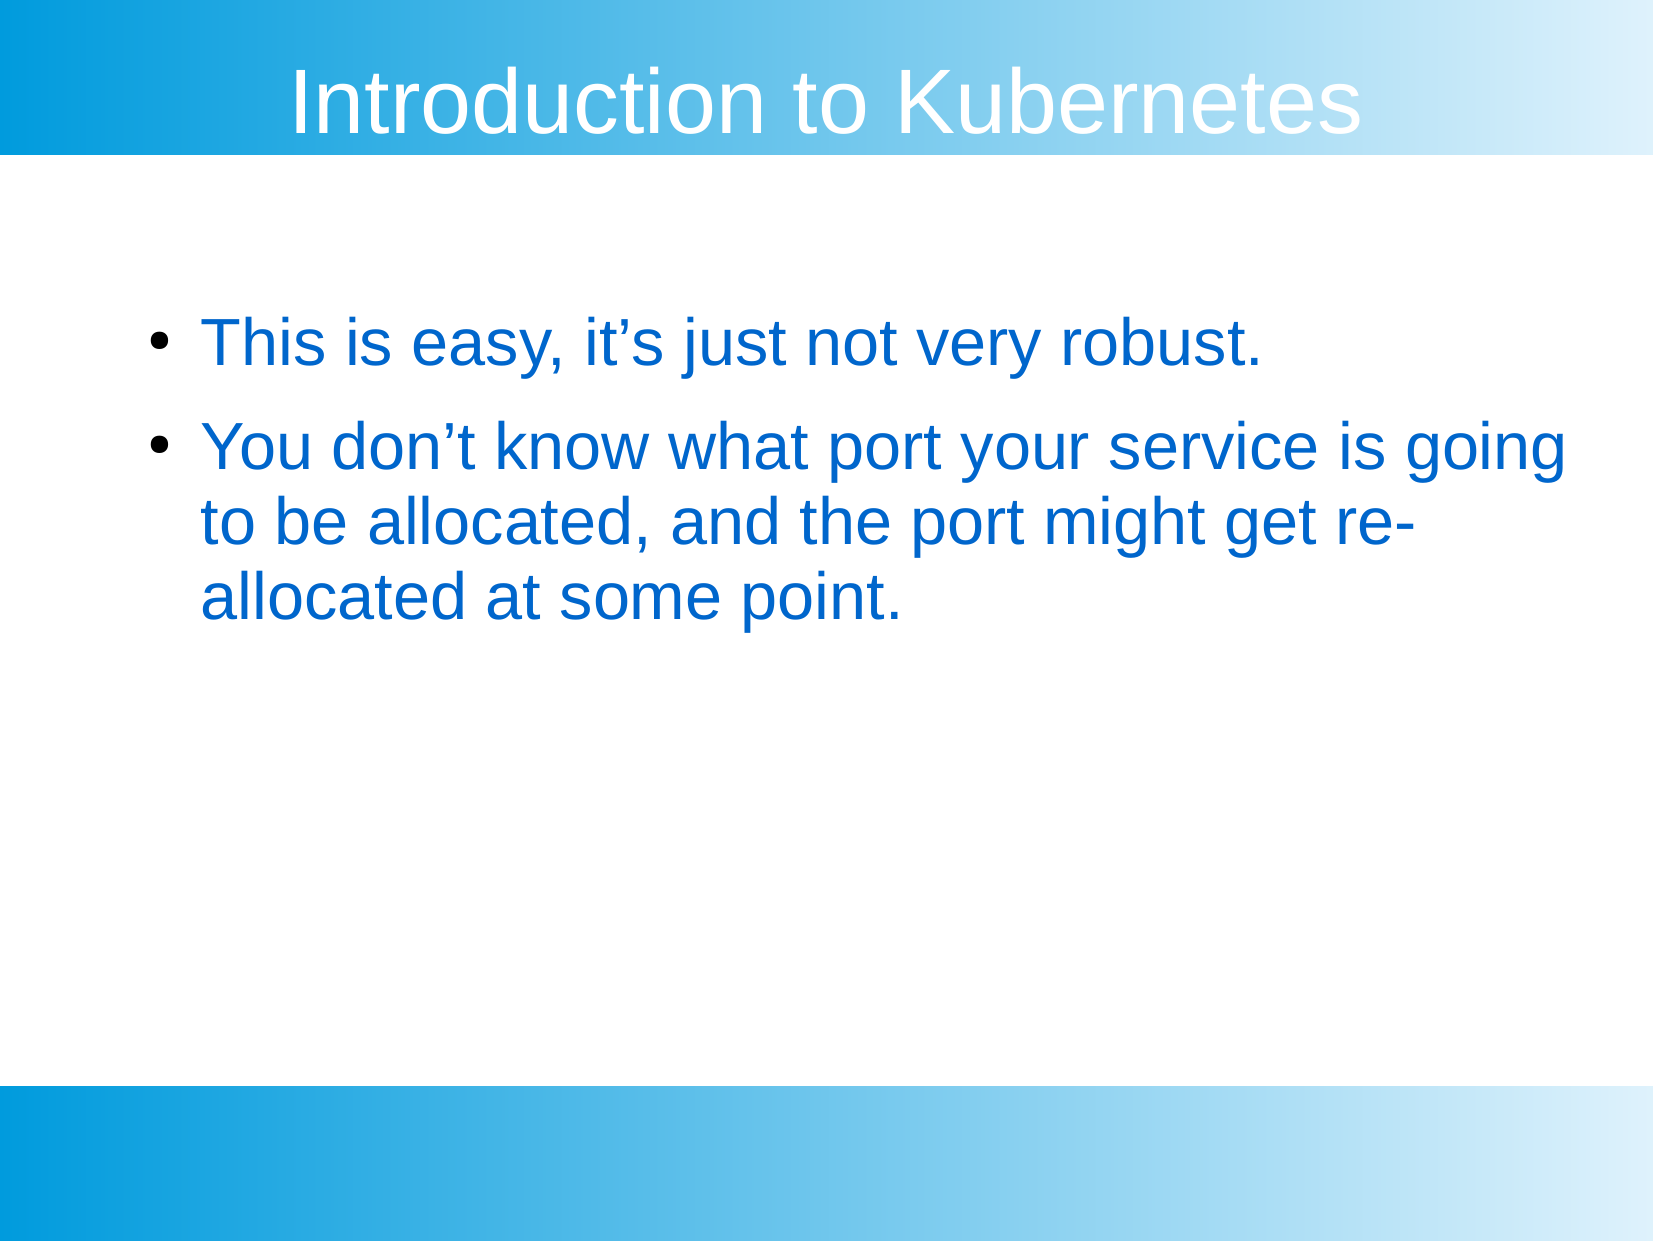

# Introduction to Kubernetes
This is easy, it’s just not very robust.
You don’t know what port your service is going to be allocated, and the port might get re-allocated at some point.